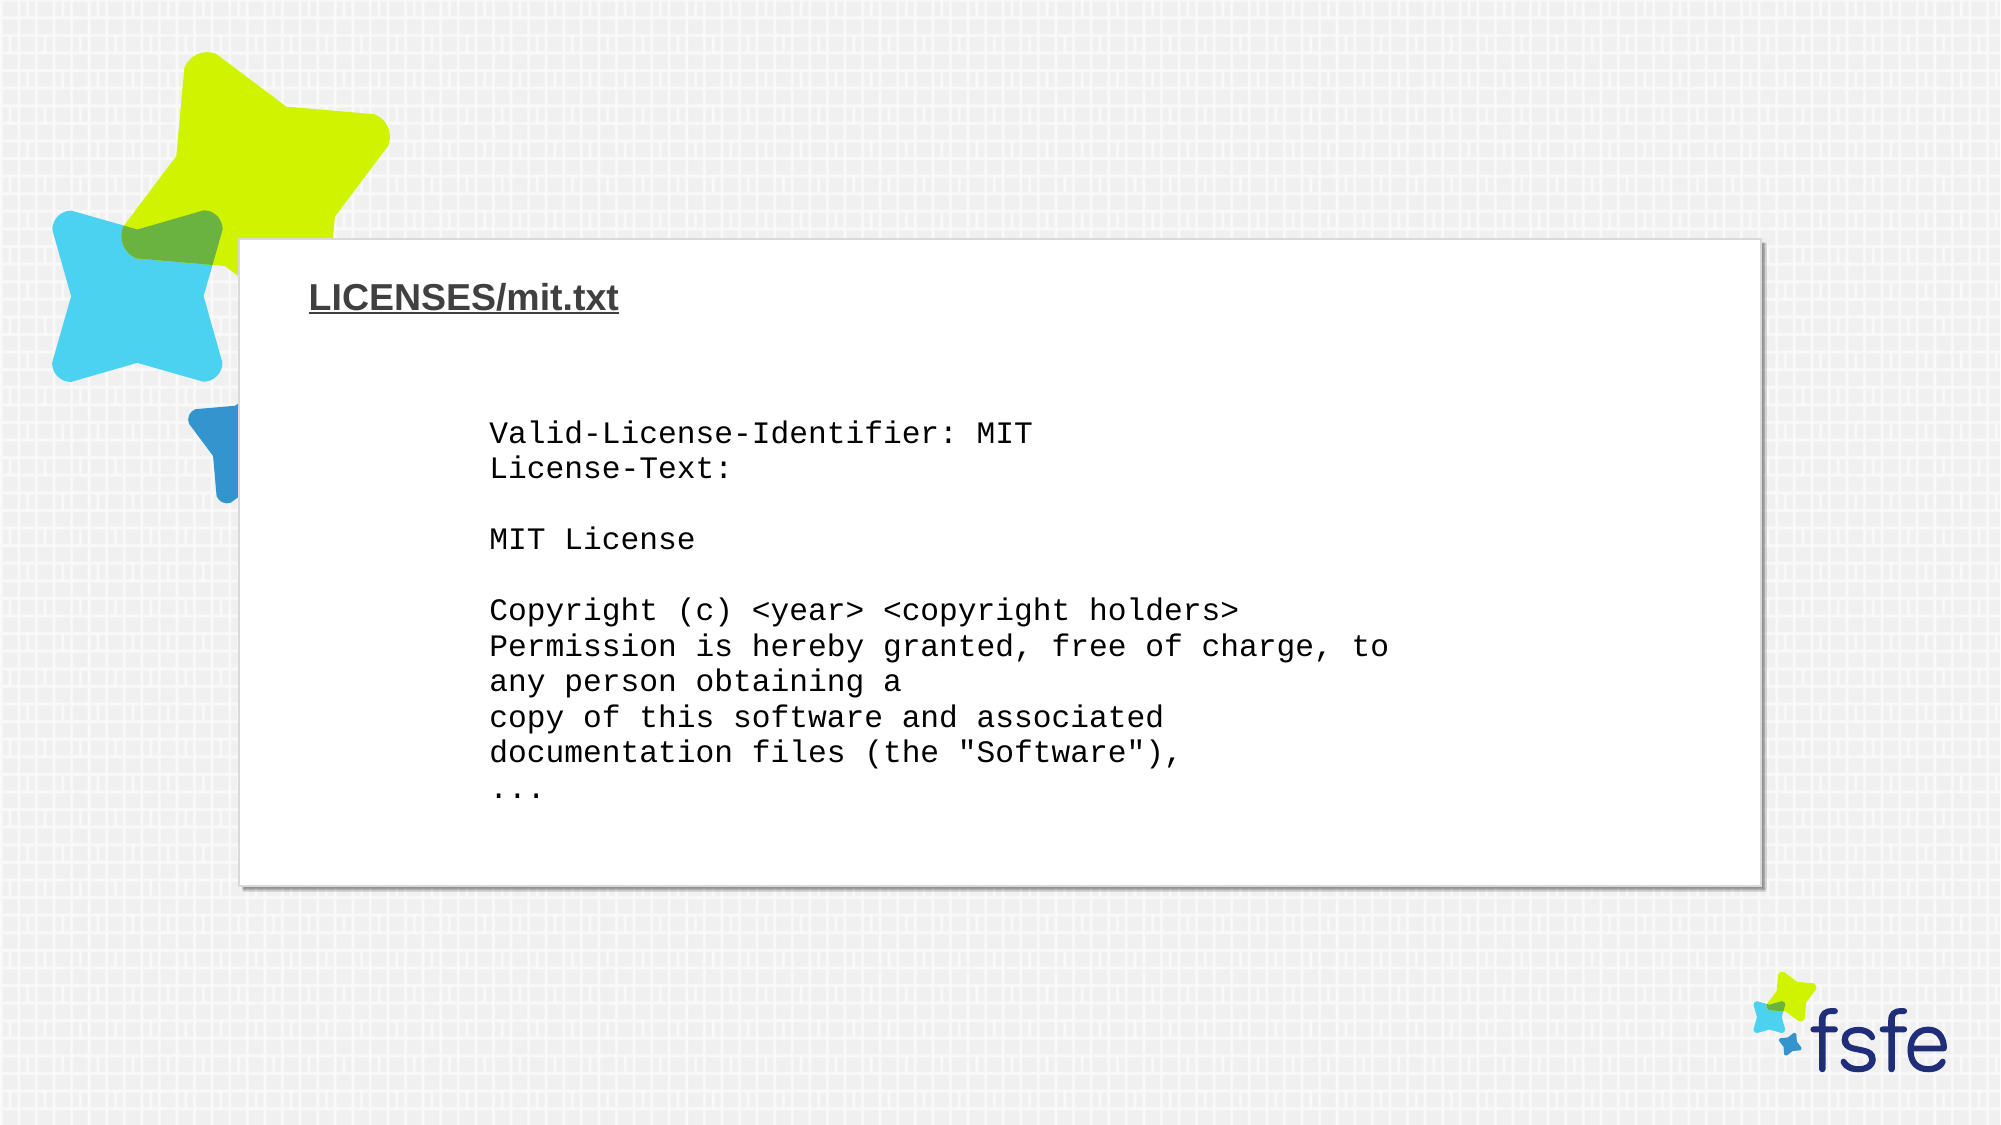

#
LICENSES/mit.txt
Valid-License-Identifier: MIT
License-Text:
MIT License
Copyright (c) <year> <copyright holders>
Permission is hereby granted, free of charge, to any person obtaining a
copy of this software and associated documentation files (the "Software"),
...